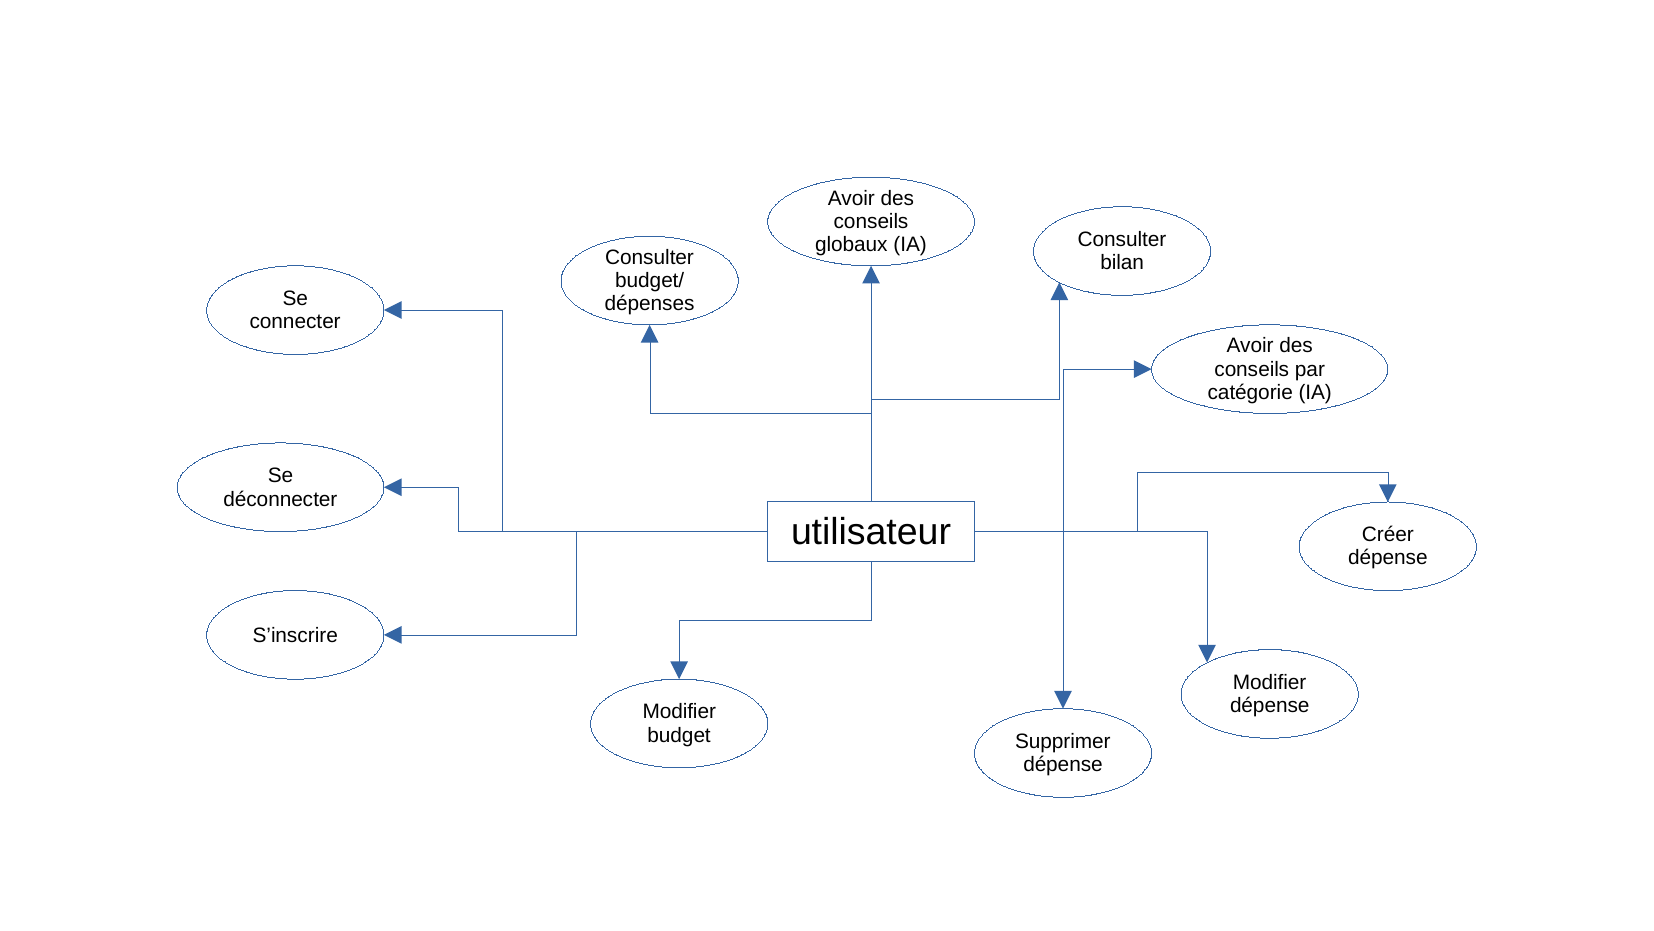

Avoir des conseils globaux (IA)
Consulter
bilan
Consulter
budget/dépenses
Se connecter
Avoir des conseils par catégorie (IA)
Se déconnecter
utilisateur
Créer dépense
S’inscrire
Modifier dépense
Modifier budget
Supprimer dépense